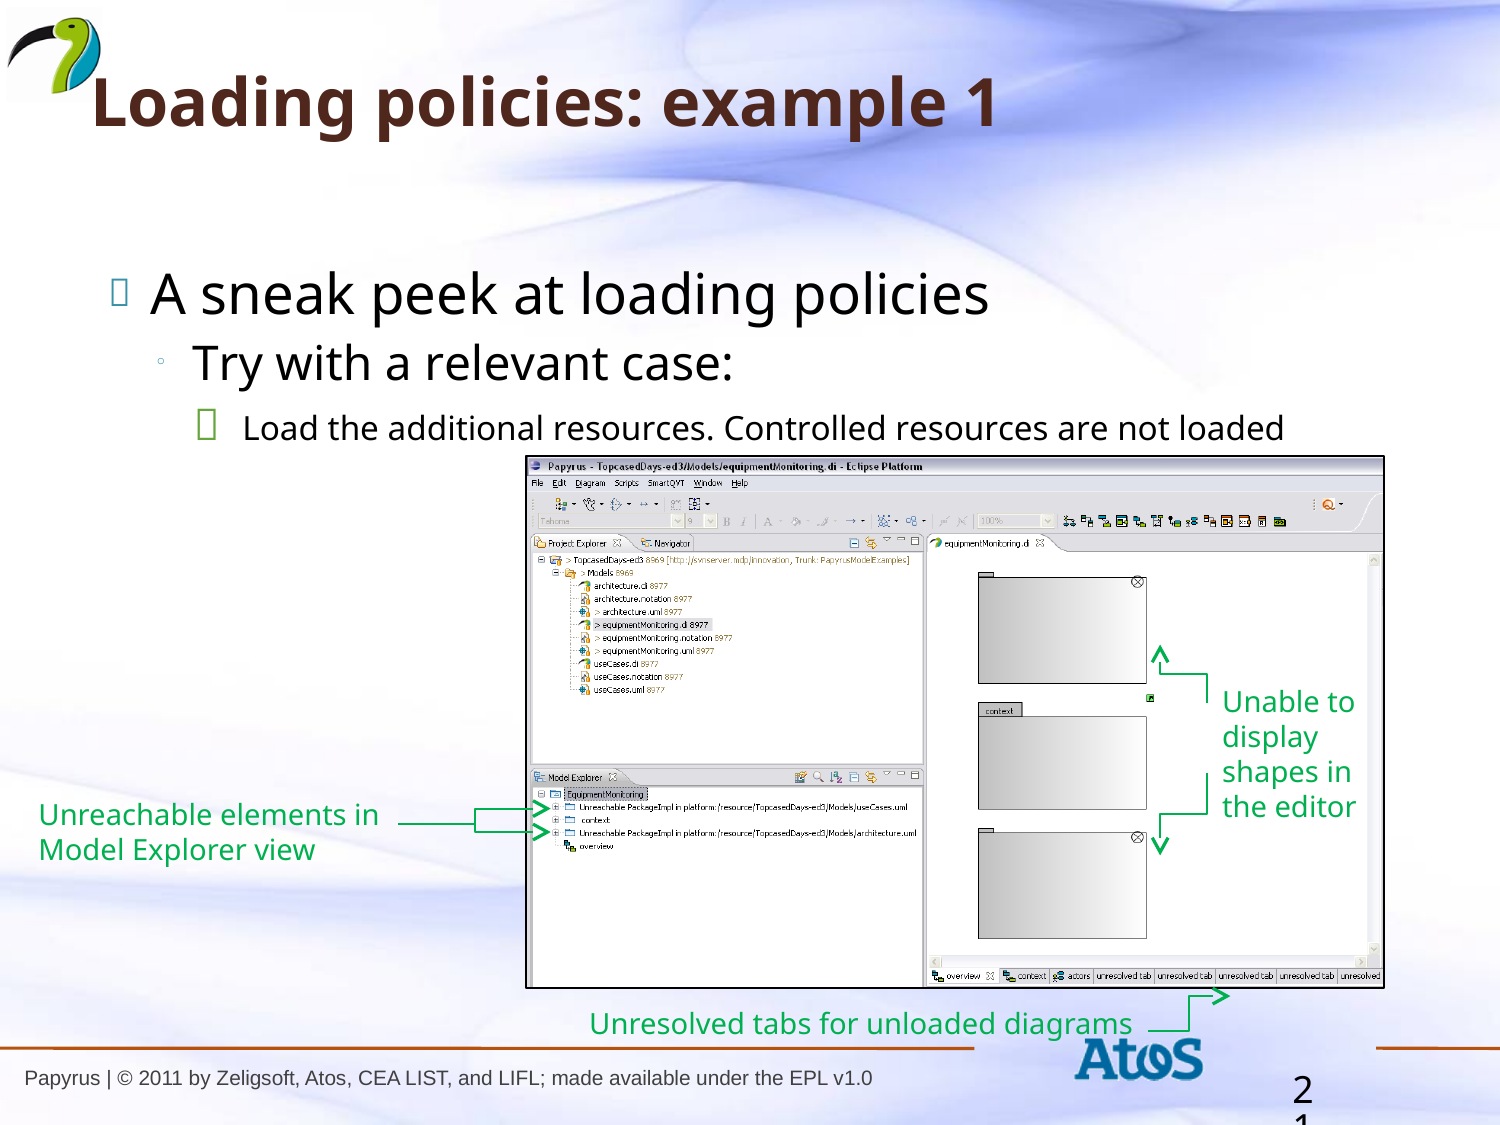

Loading policies: example 1
# A sneak peek at loading policies
Try with a relevant case:
 Load the additional resources. Controlled resources are not loaded
Unable to display shapes in the editor
Unreachable elements in Model Explorer view
Unresolved tabs for unloaded diagrams